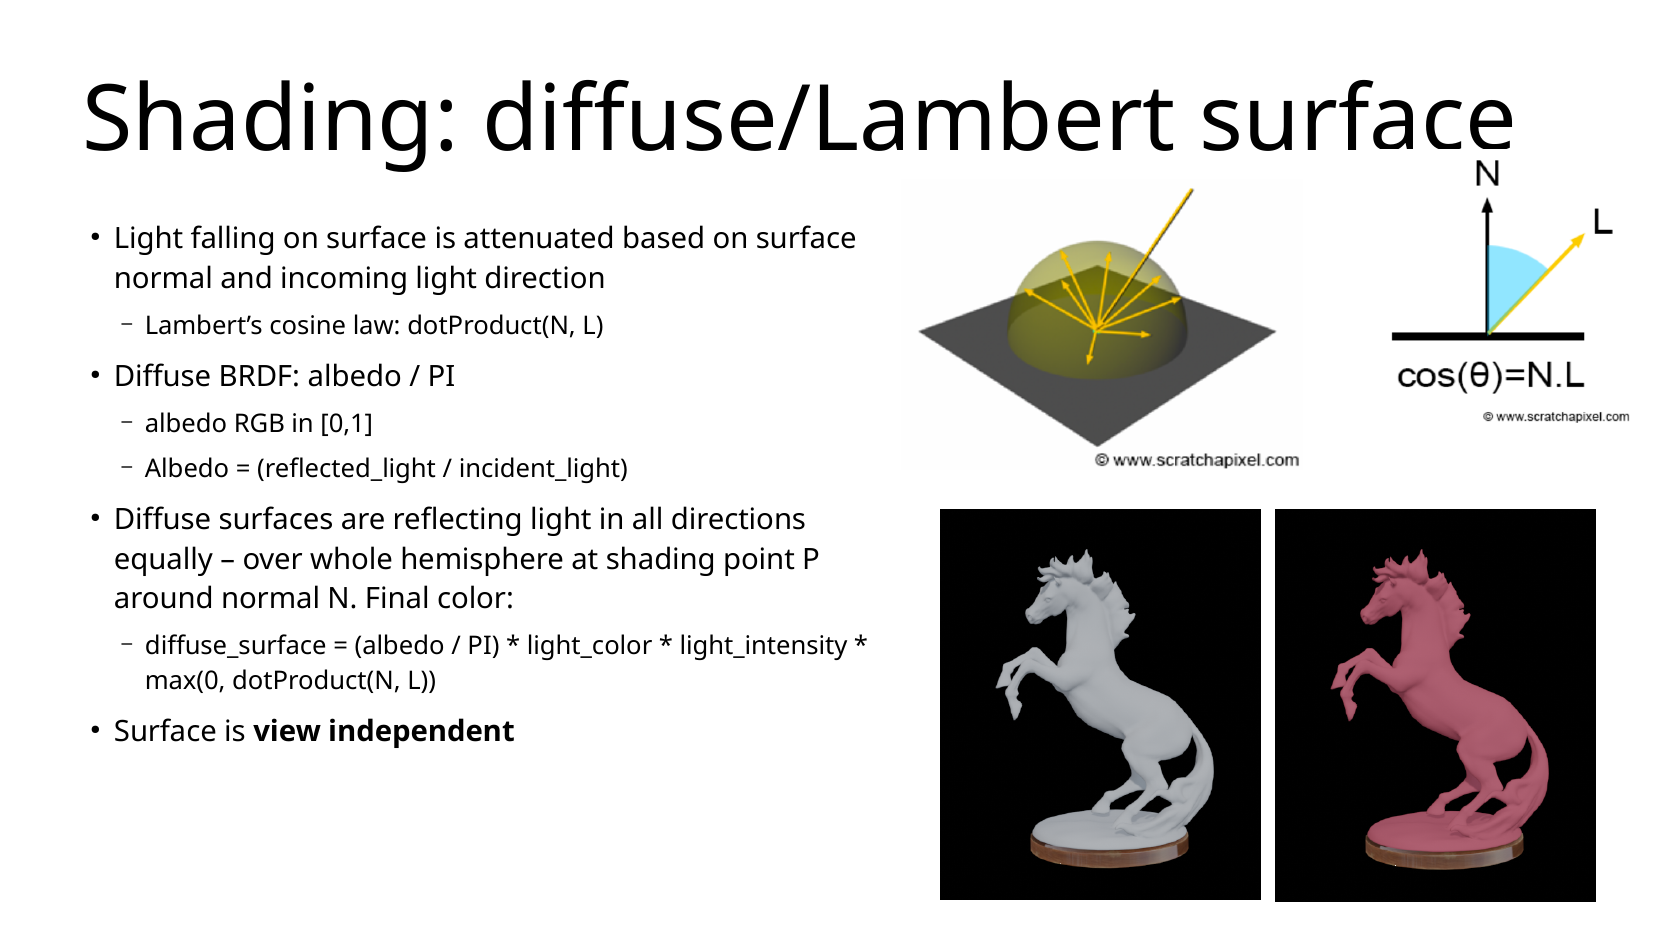

# Shading: diffuse/Lambert surface
Light falling on surface is attenuated based on surface normal and incoming light direction
Lambert’s cosine law: dotProduct(N, L)
Diffuse BRDF: albedo / PI
albedo RGB in [0,1]
Albedo = (reflected_light / incident_light)
Diffuse surfaces are reflecting light in all directions equally – over whole hemisphere at shading point P around normal N. Final color:
diffuse_surface = (albedo / PI) * light_color * light_intensity * max(0, dotProduct(N, L))
Surface is view independent